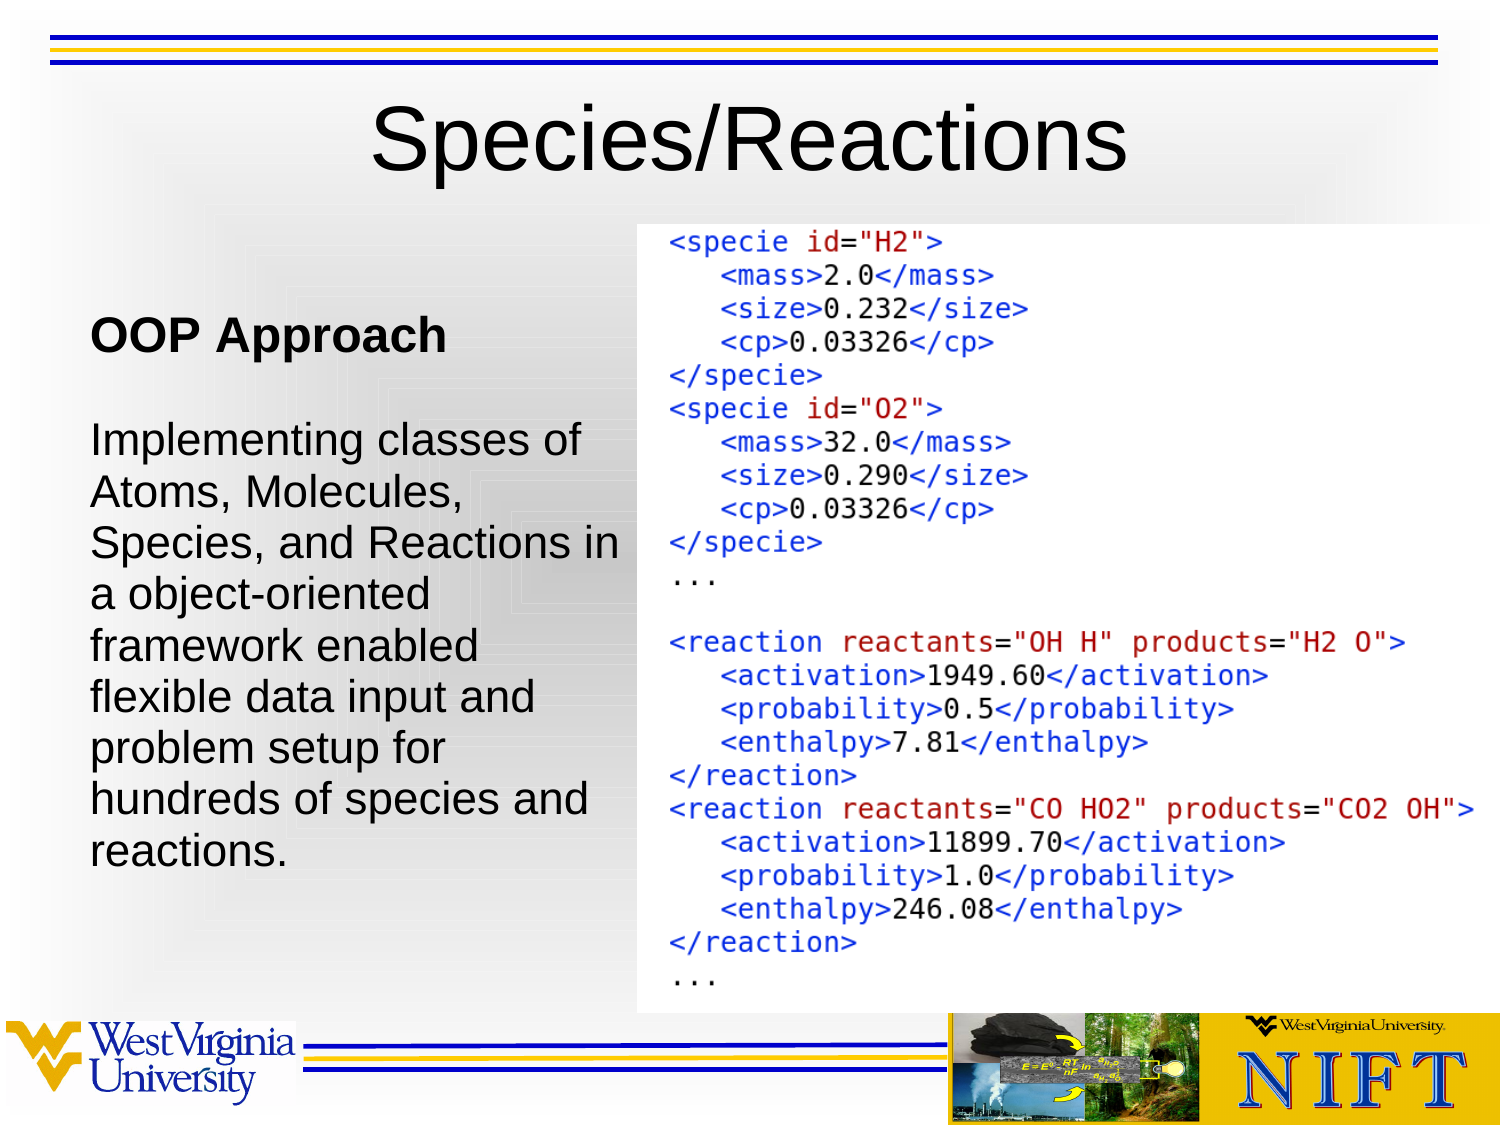

# Species/Reactions
OOP Approach
Implementing classes of Atoms, Molecules, Species, and Reactions in a object-oriented framework enabled flexible data input and problem setup for hundreds of species and reactions.